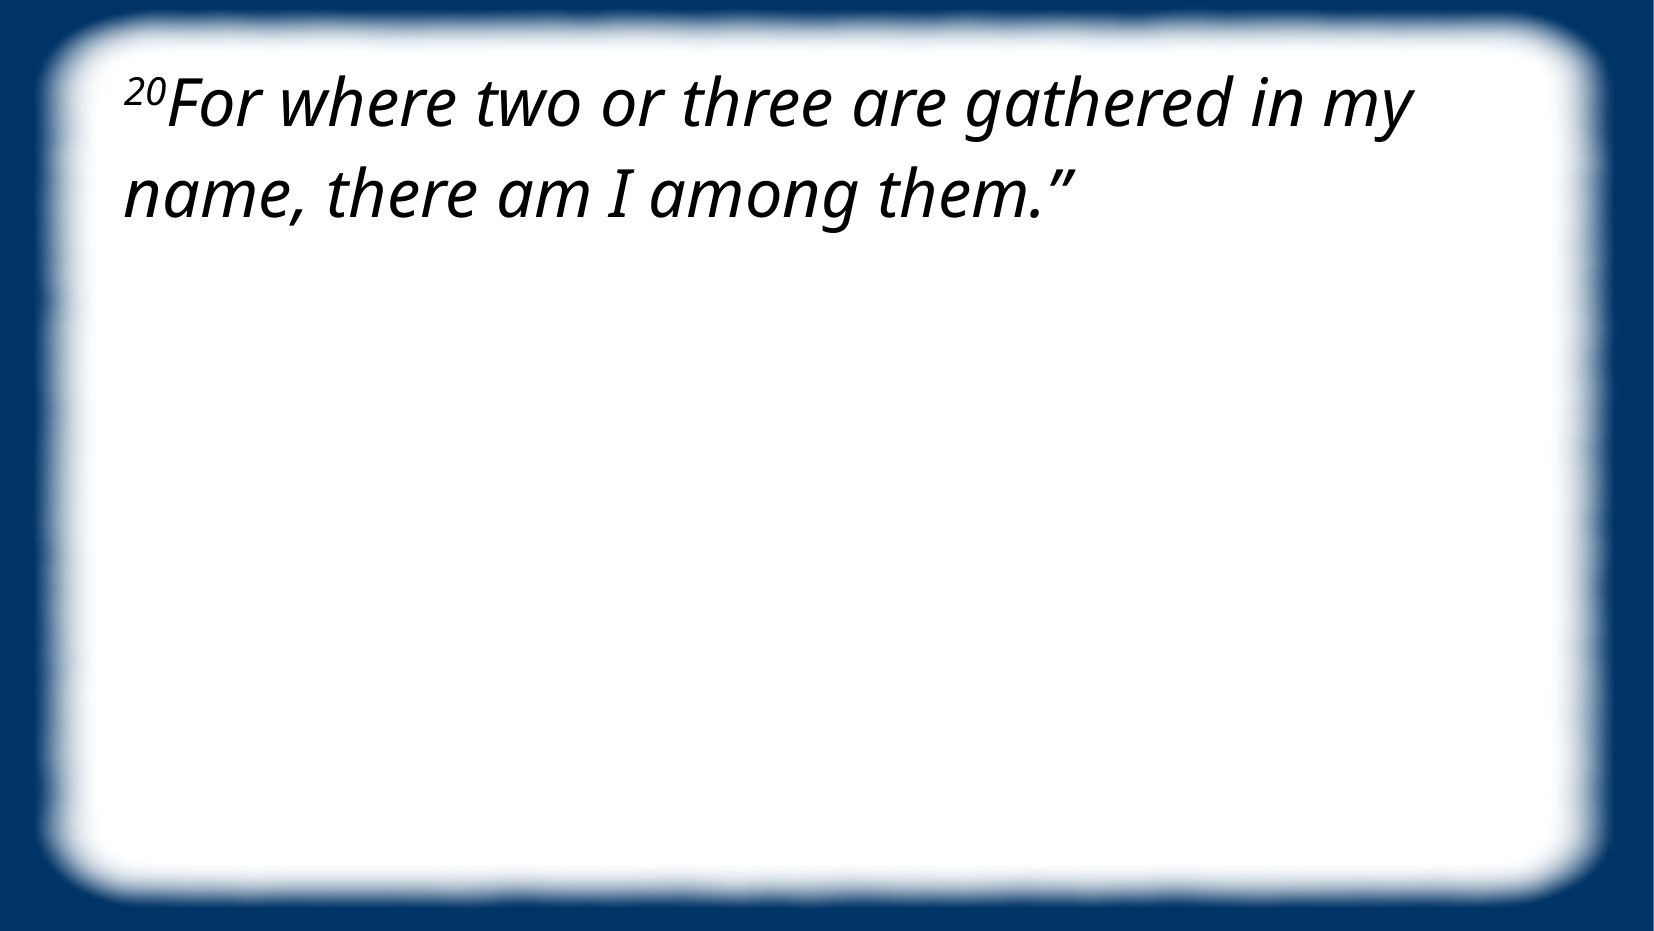

20For where two or three are gathered in my name, there am I among them.”